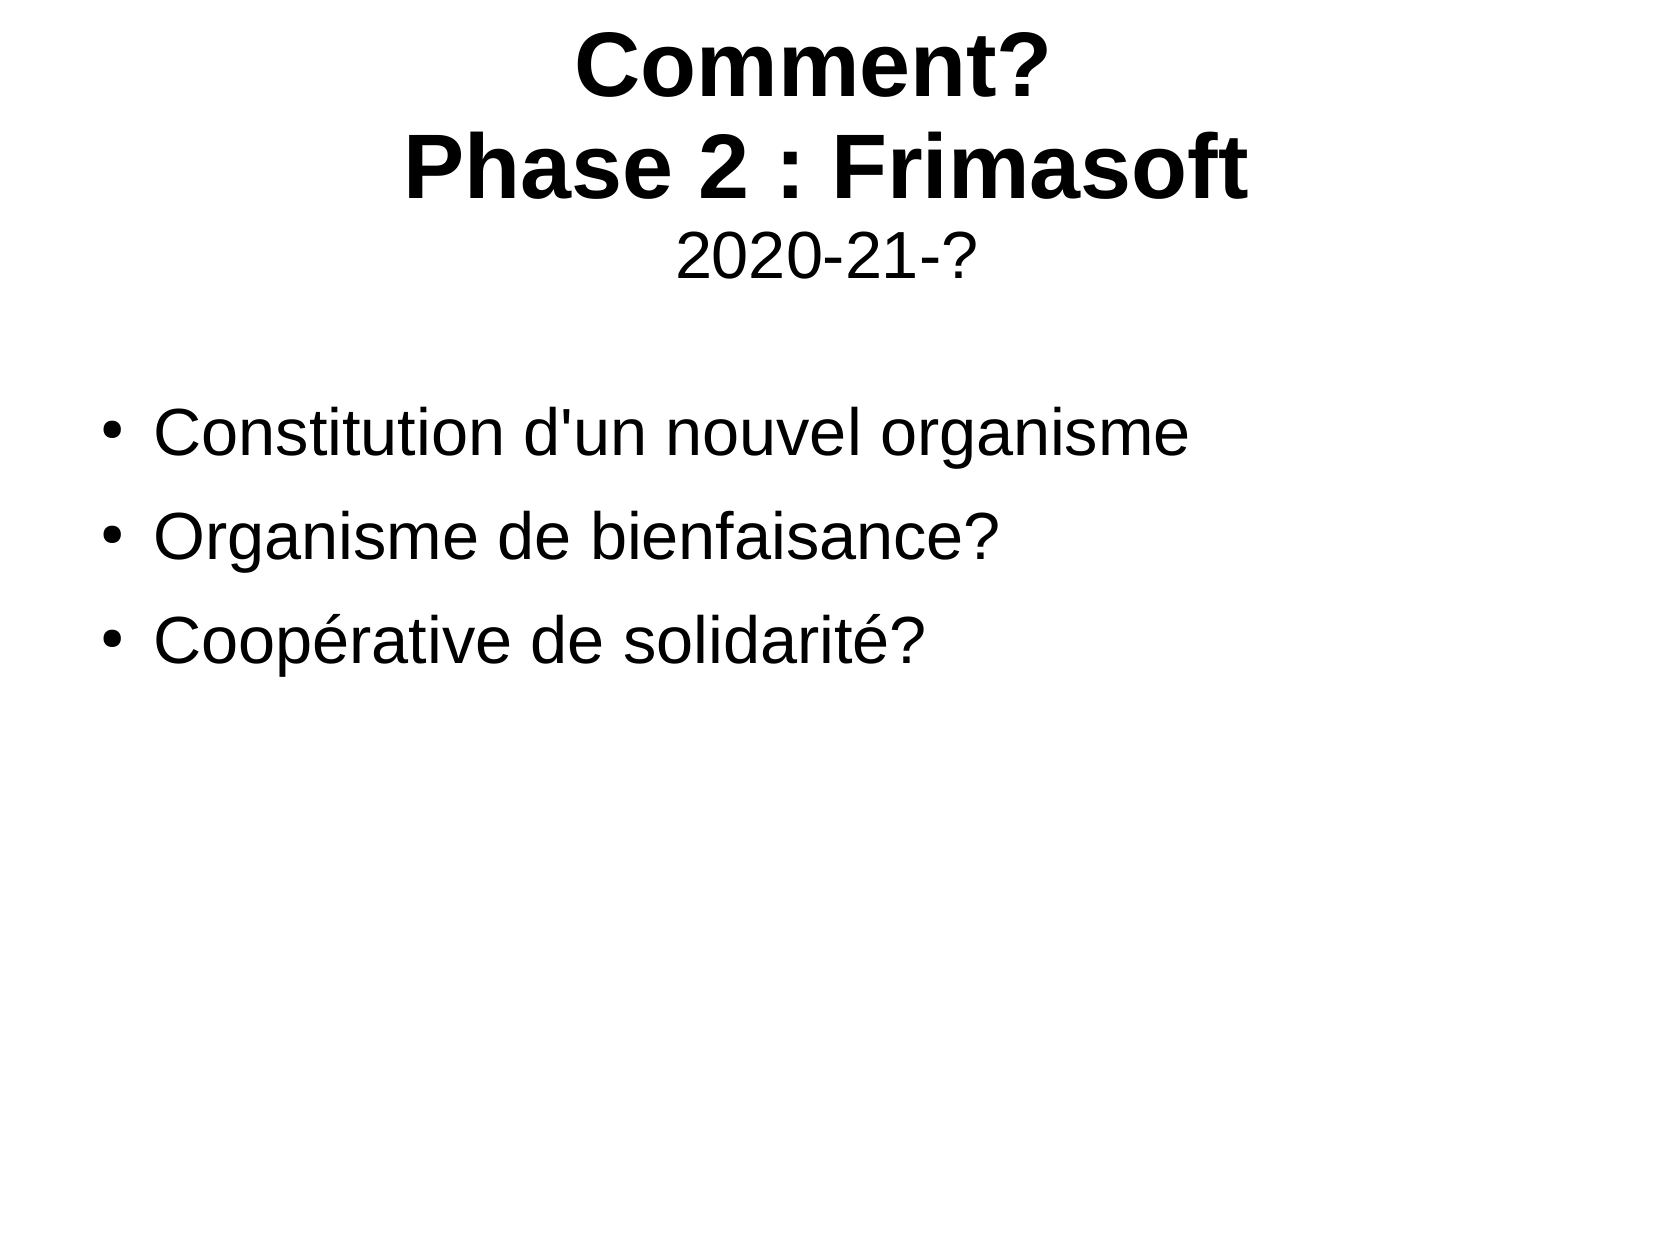

# Comment? Phase 2 : Frimasoft 2020-21-?
Constitution d'un nouvel organisme
Organisme de bienfaisance?
Coopérative de solidarité?